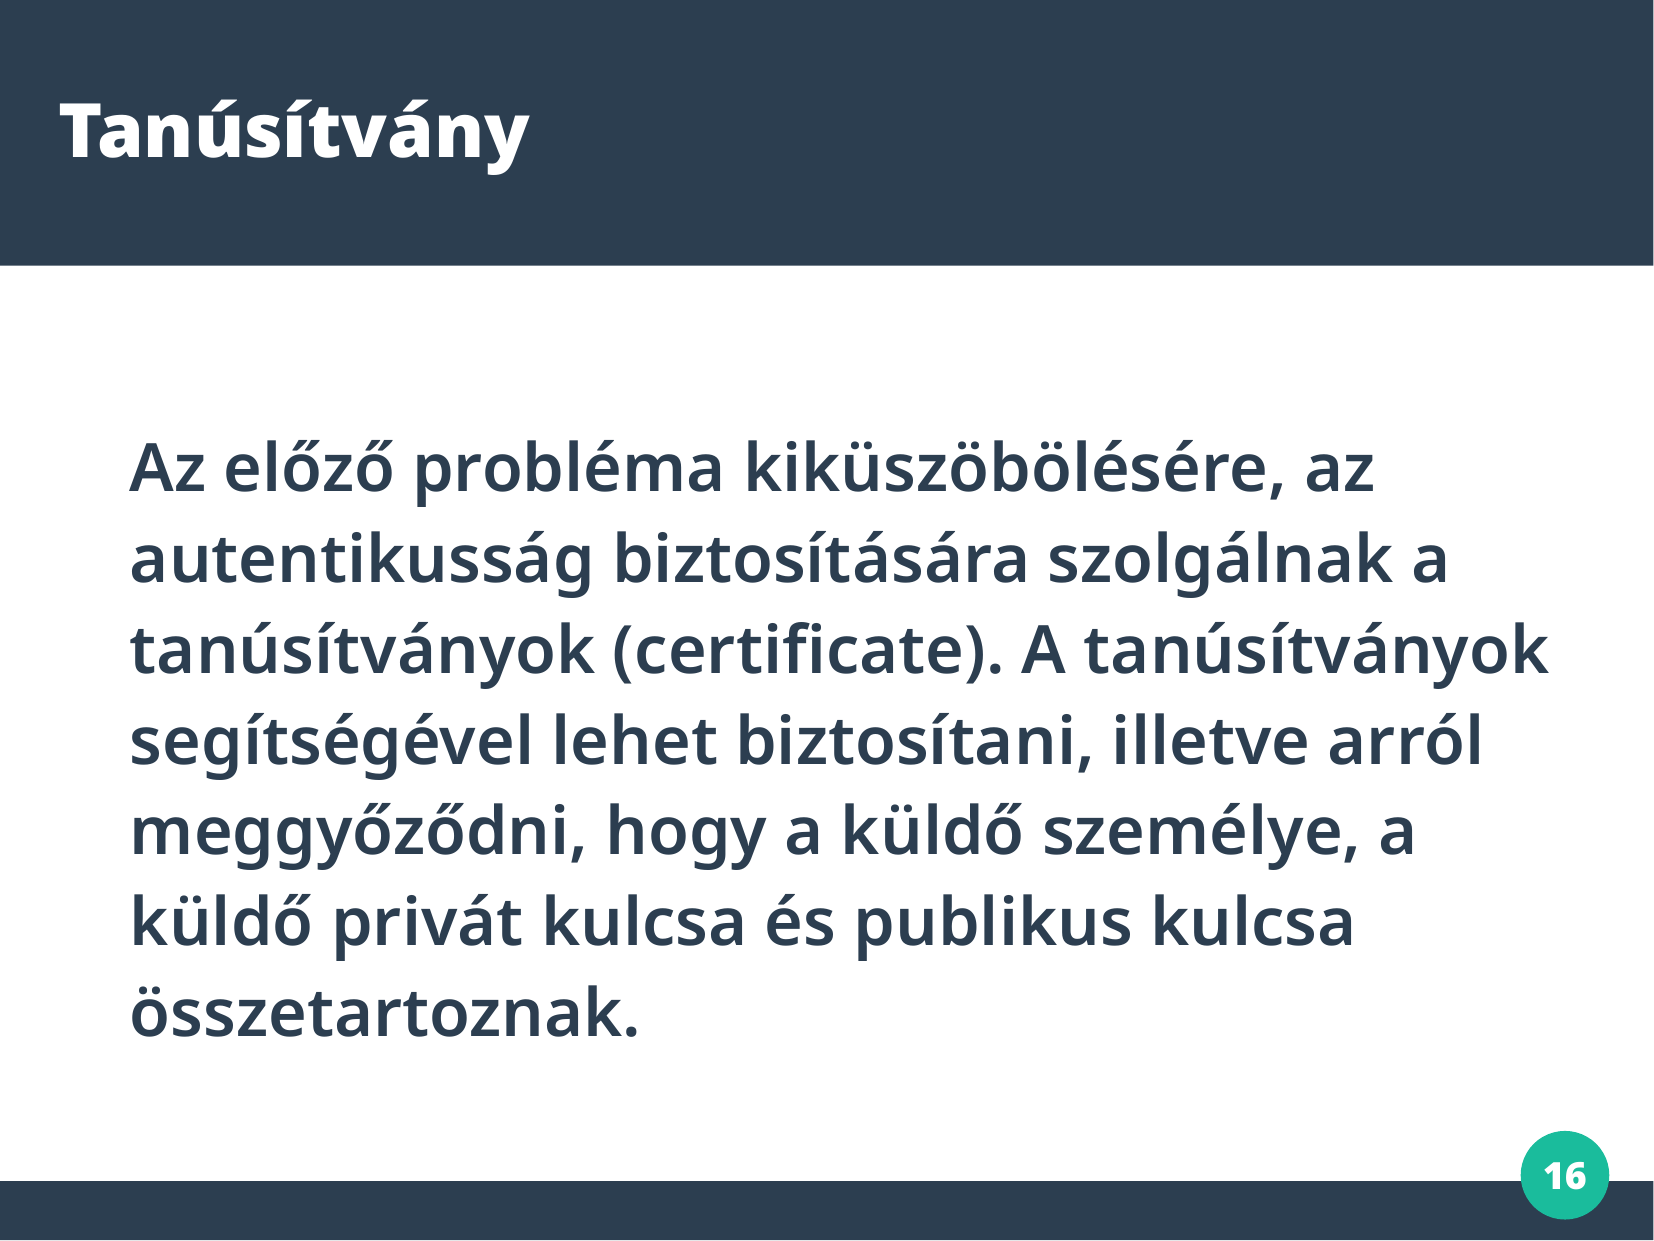

# Tanúsítvány
Az előző probléma kiküszöbölésére, az autentikusság biztosítására szolgálnak a tanúsítványok (certificate). A tanúsítványok segítségével lehet biztosítani, illetve arról meggyőződni, hogy a küldő személye, a küldő privát kulcsa és publikus kulcsa összetartoznak.
16